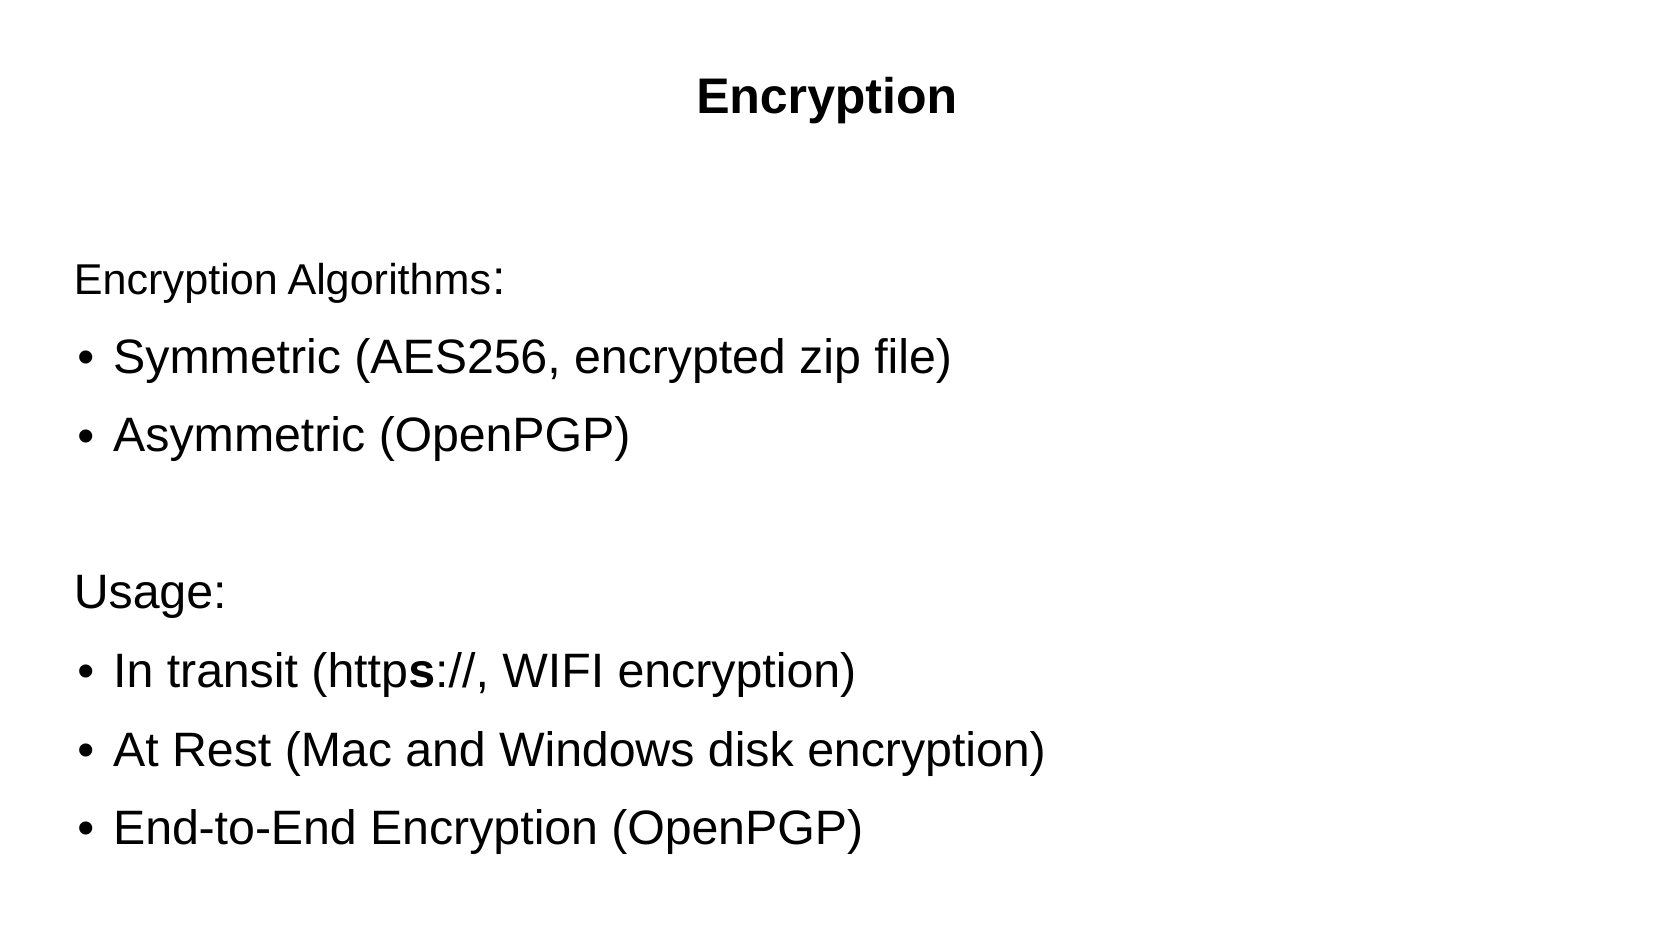

# Encryption
Encryption Algorithms:
Symmetric (AES256, encrypted zip file)
Asymmetric (OpenPGP)
Usage:
In transit (https://, WIFI encryption)
At Rest (Mac and Windows disk encryption)
End-to-End Encryption (OpenPGP)